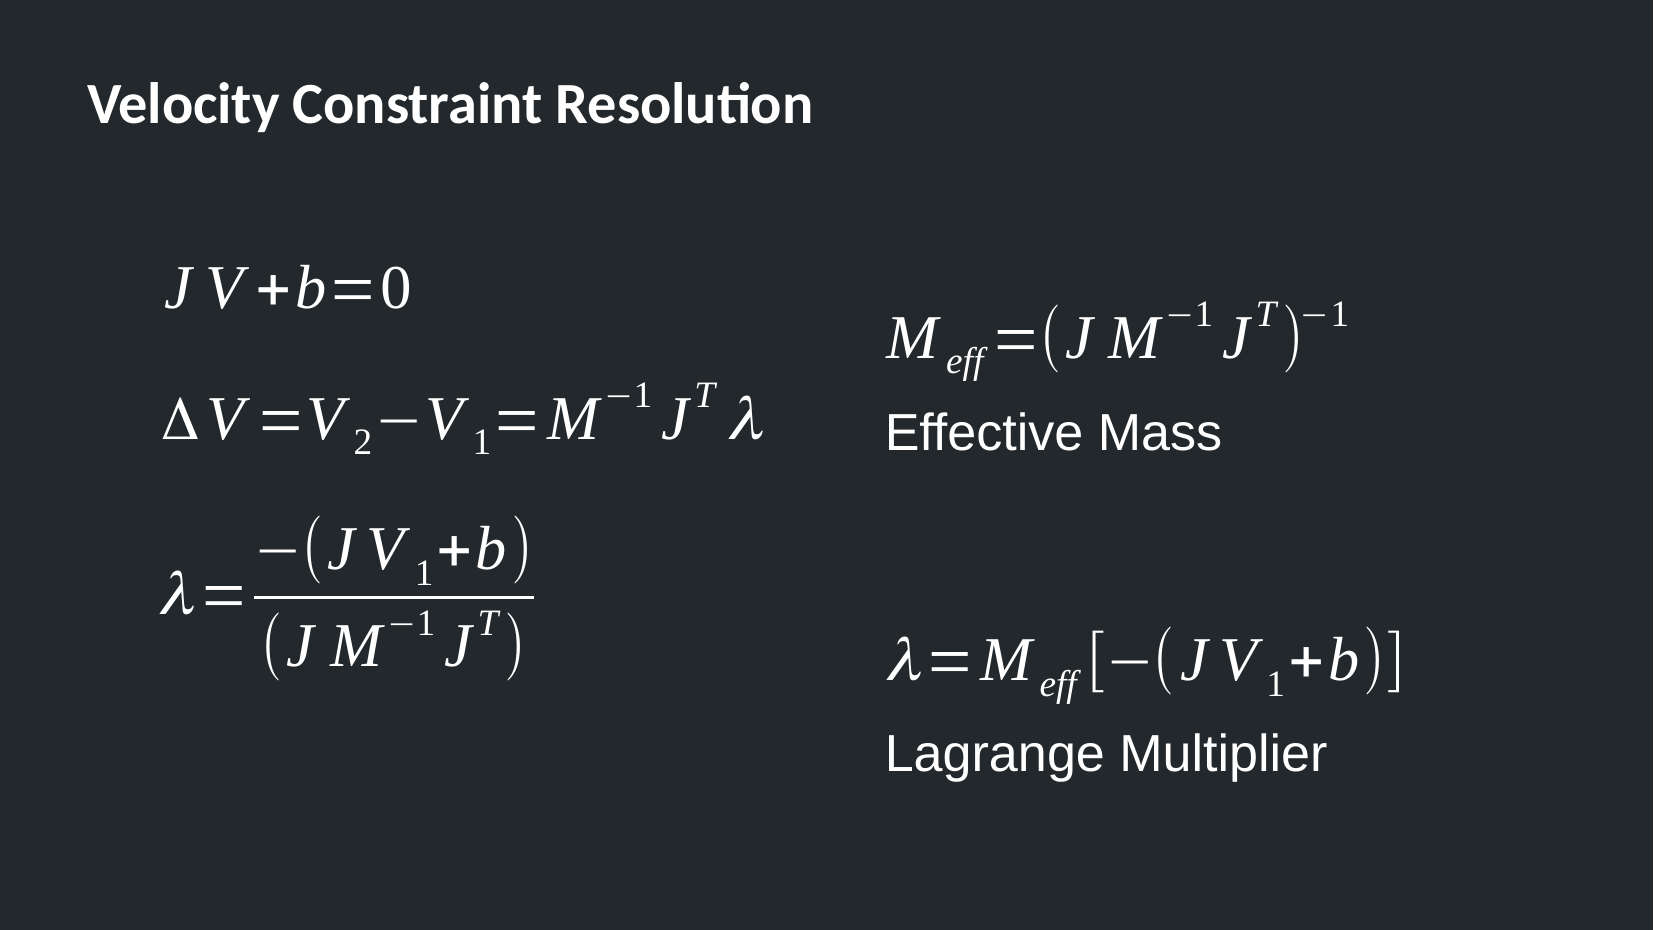

Velocity Constraint Resolution
Effective Mass
Lagrange Multiplier